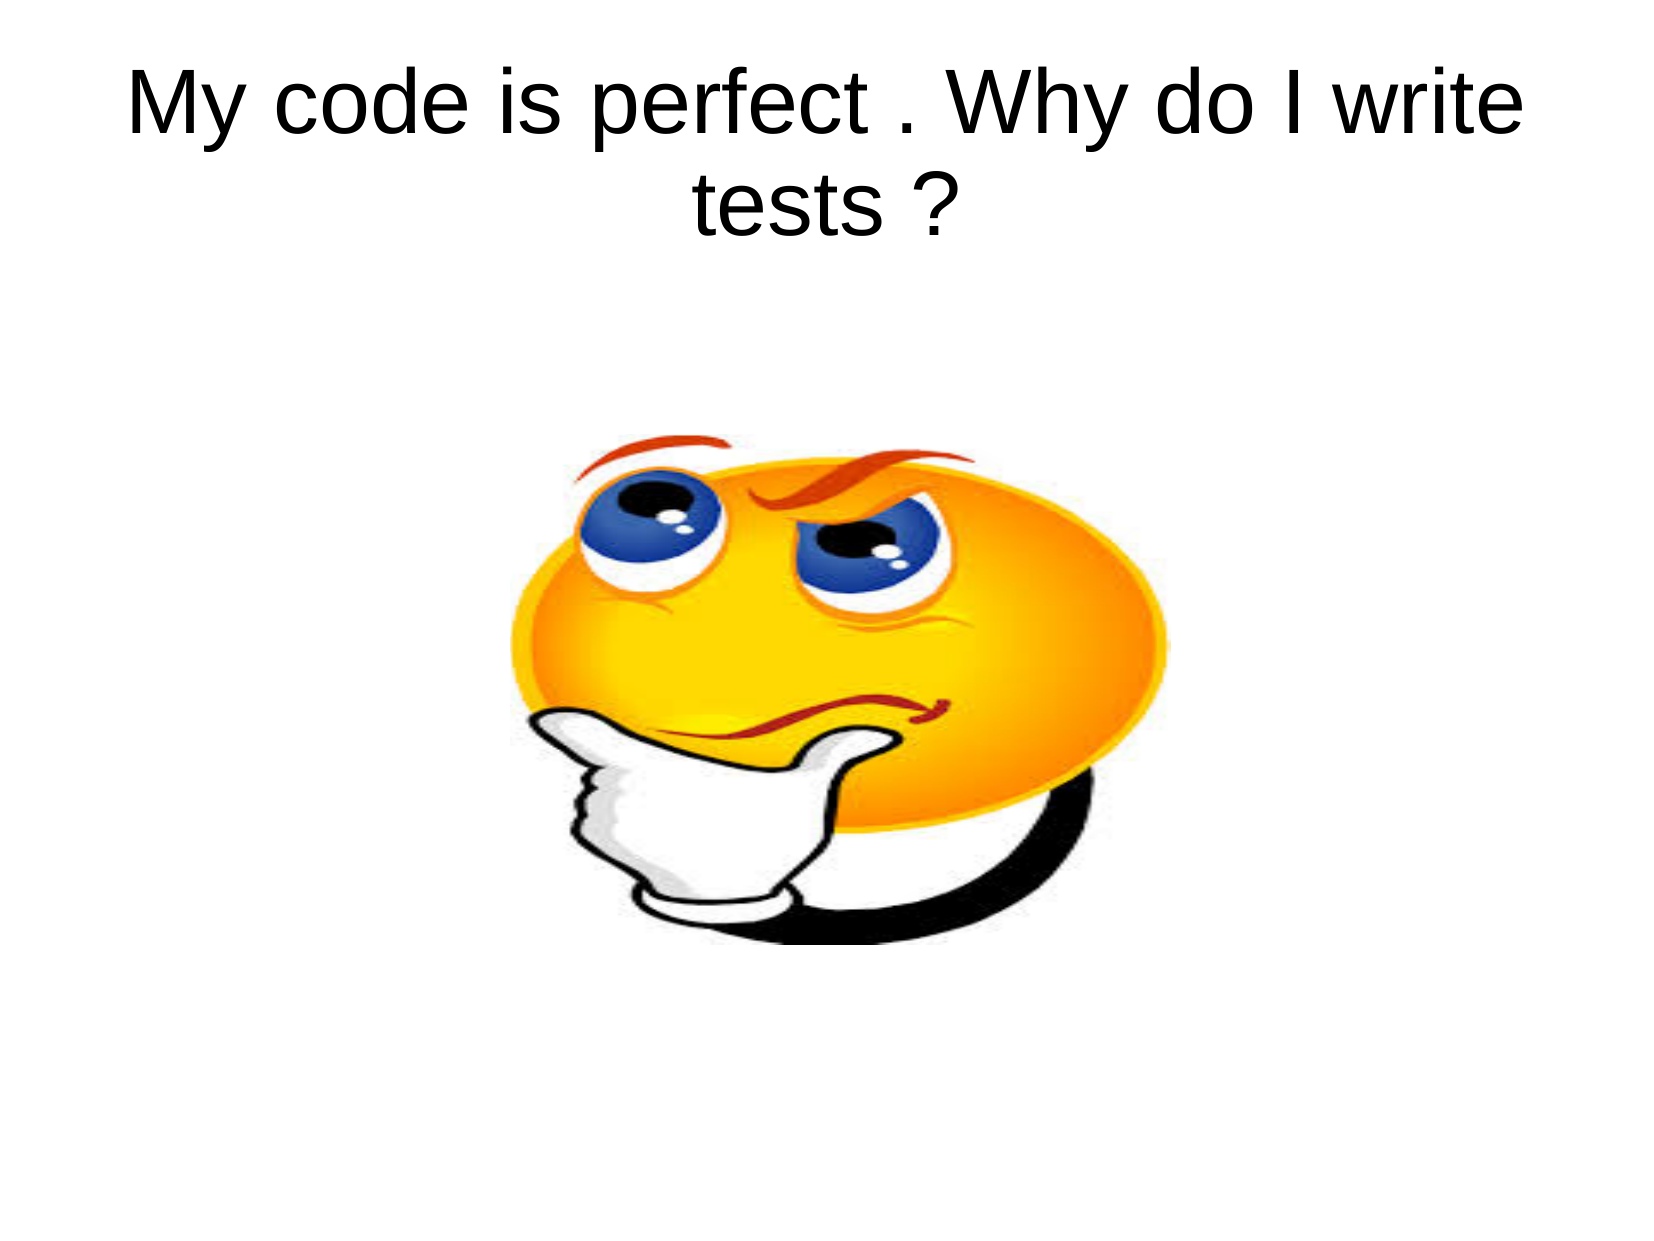

# My code is perfect . Why do I write tests ?